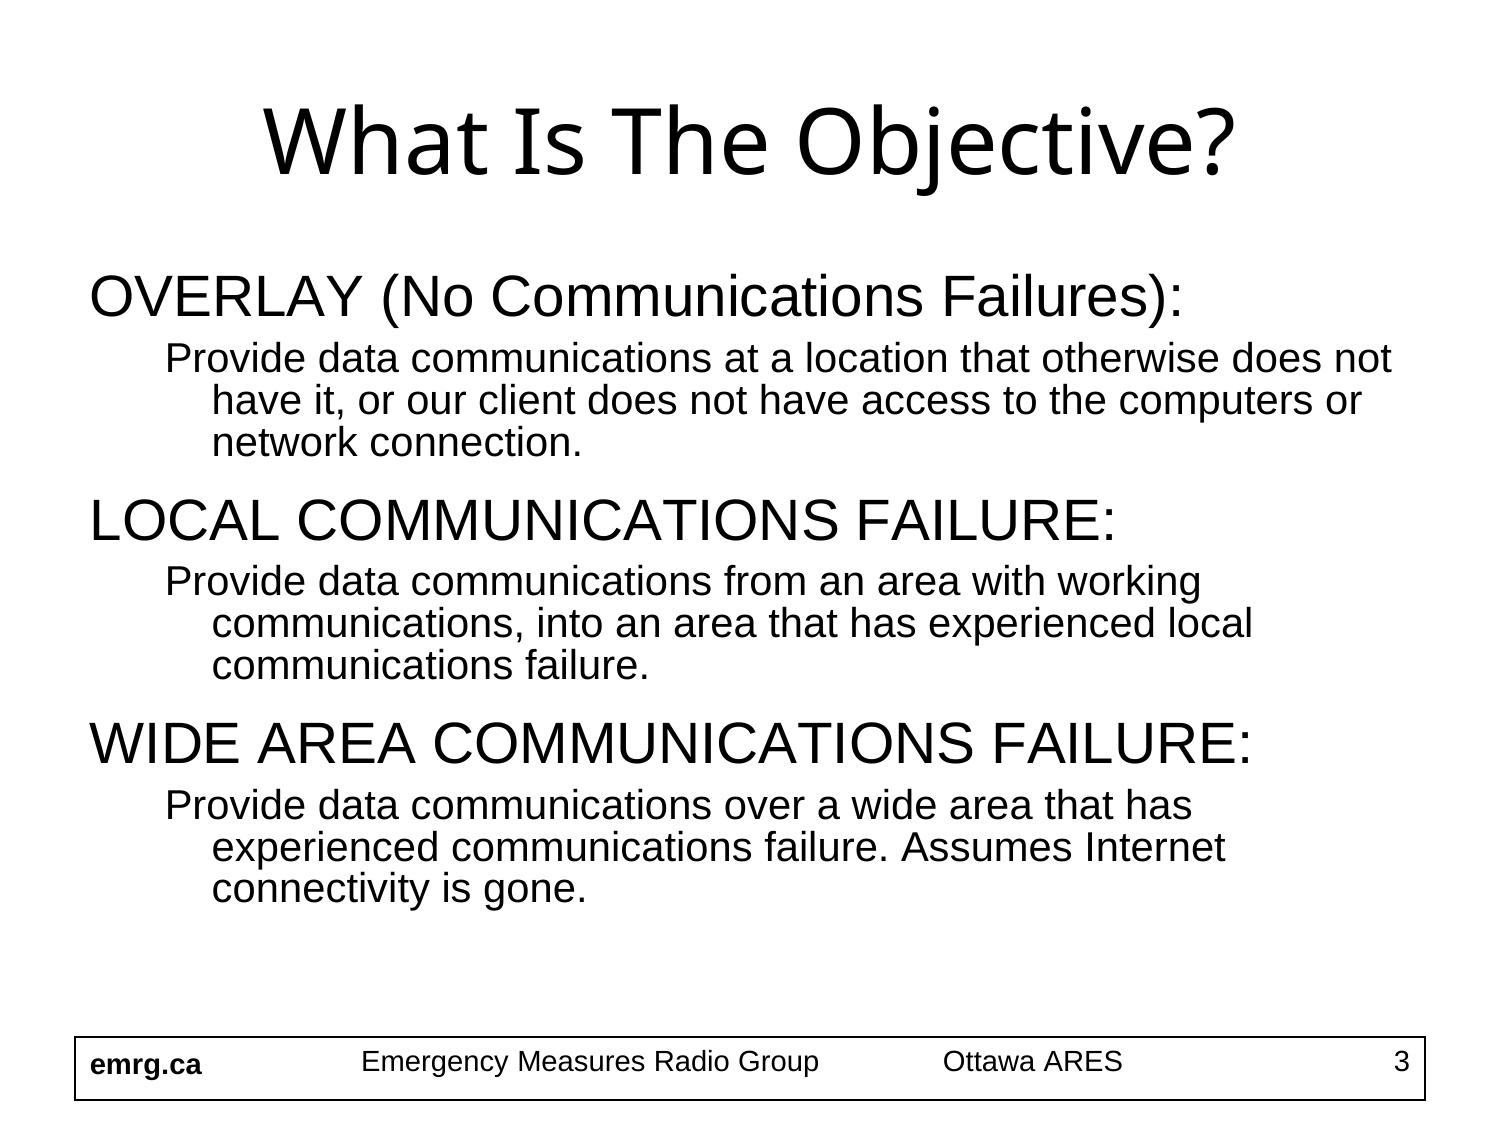

# What Is The Objective?
OVERLAY (No Communications Failures):
Provide data communications at a location that otherwise does not have it, or our client does not have access to the computers or network connection.
LOCAL COMMUNICATIONS FAILURE:
Provide data communications from an area with working communications, into an area that has experienced local communications failure.
WIDE AREA COMMUNICATIONS FAILURE:
Provide data communications over a wide area that has experienced communications failure. Assumes Internet connectivity is gone.
Emergency Measures Radio Group Ottawa ARES
3